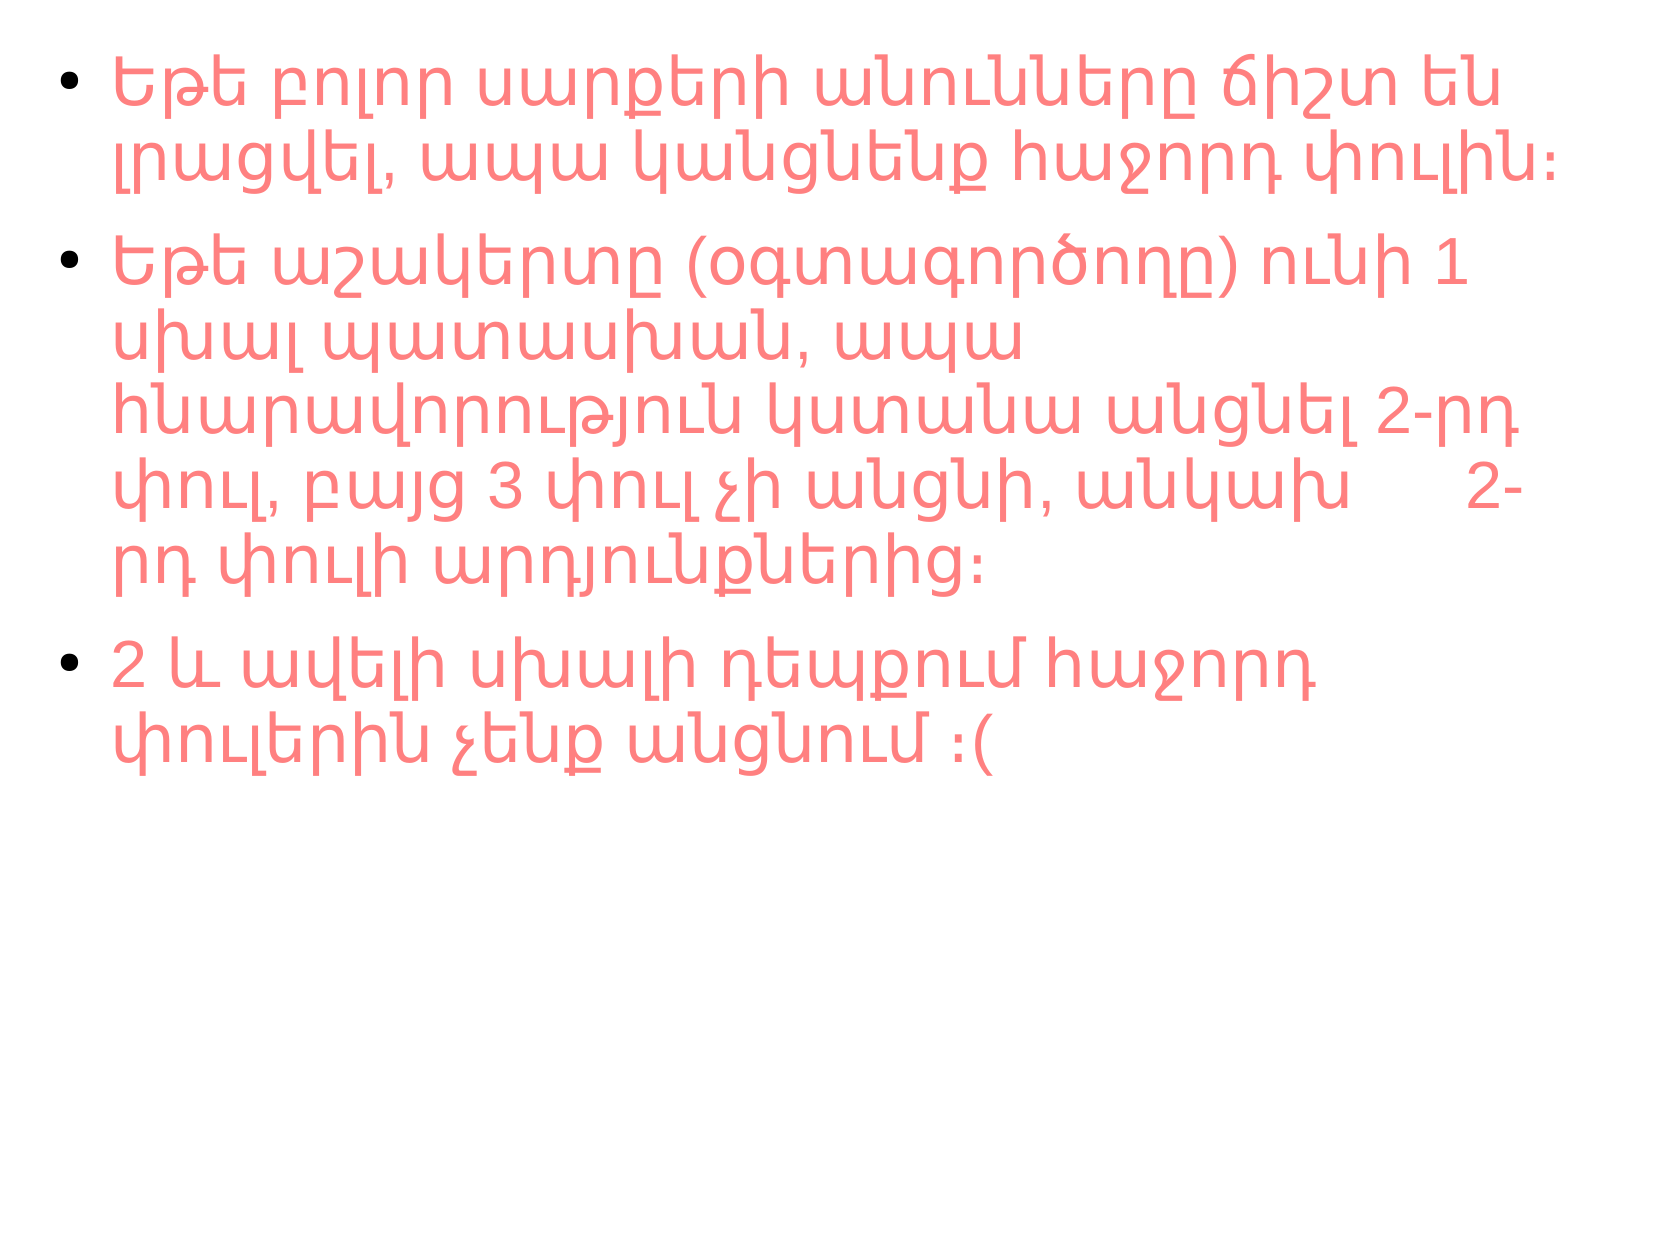

# Եթե բոլոր սարքերի անունները ճիշտ են լրացվել, ապա կանցնենք հաջորդ փուլին։
Եթե աշակերտը (օգտագործողը) ունի 1 սխալ պատասխան, ապա հնարավորություն կստանա անցնել 2-րդ փուլ, բայց 3 փուլ չի անցնի, անկախ 2-րդ փուլի արդյունքներից։
2 և ավելի սխալի դեպքում հաջորդ փուլերին չենք անցնում ։(